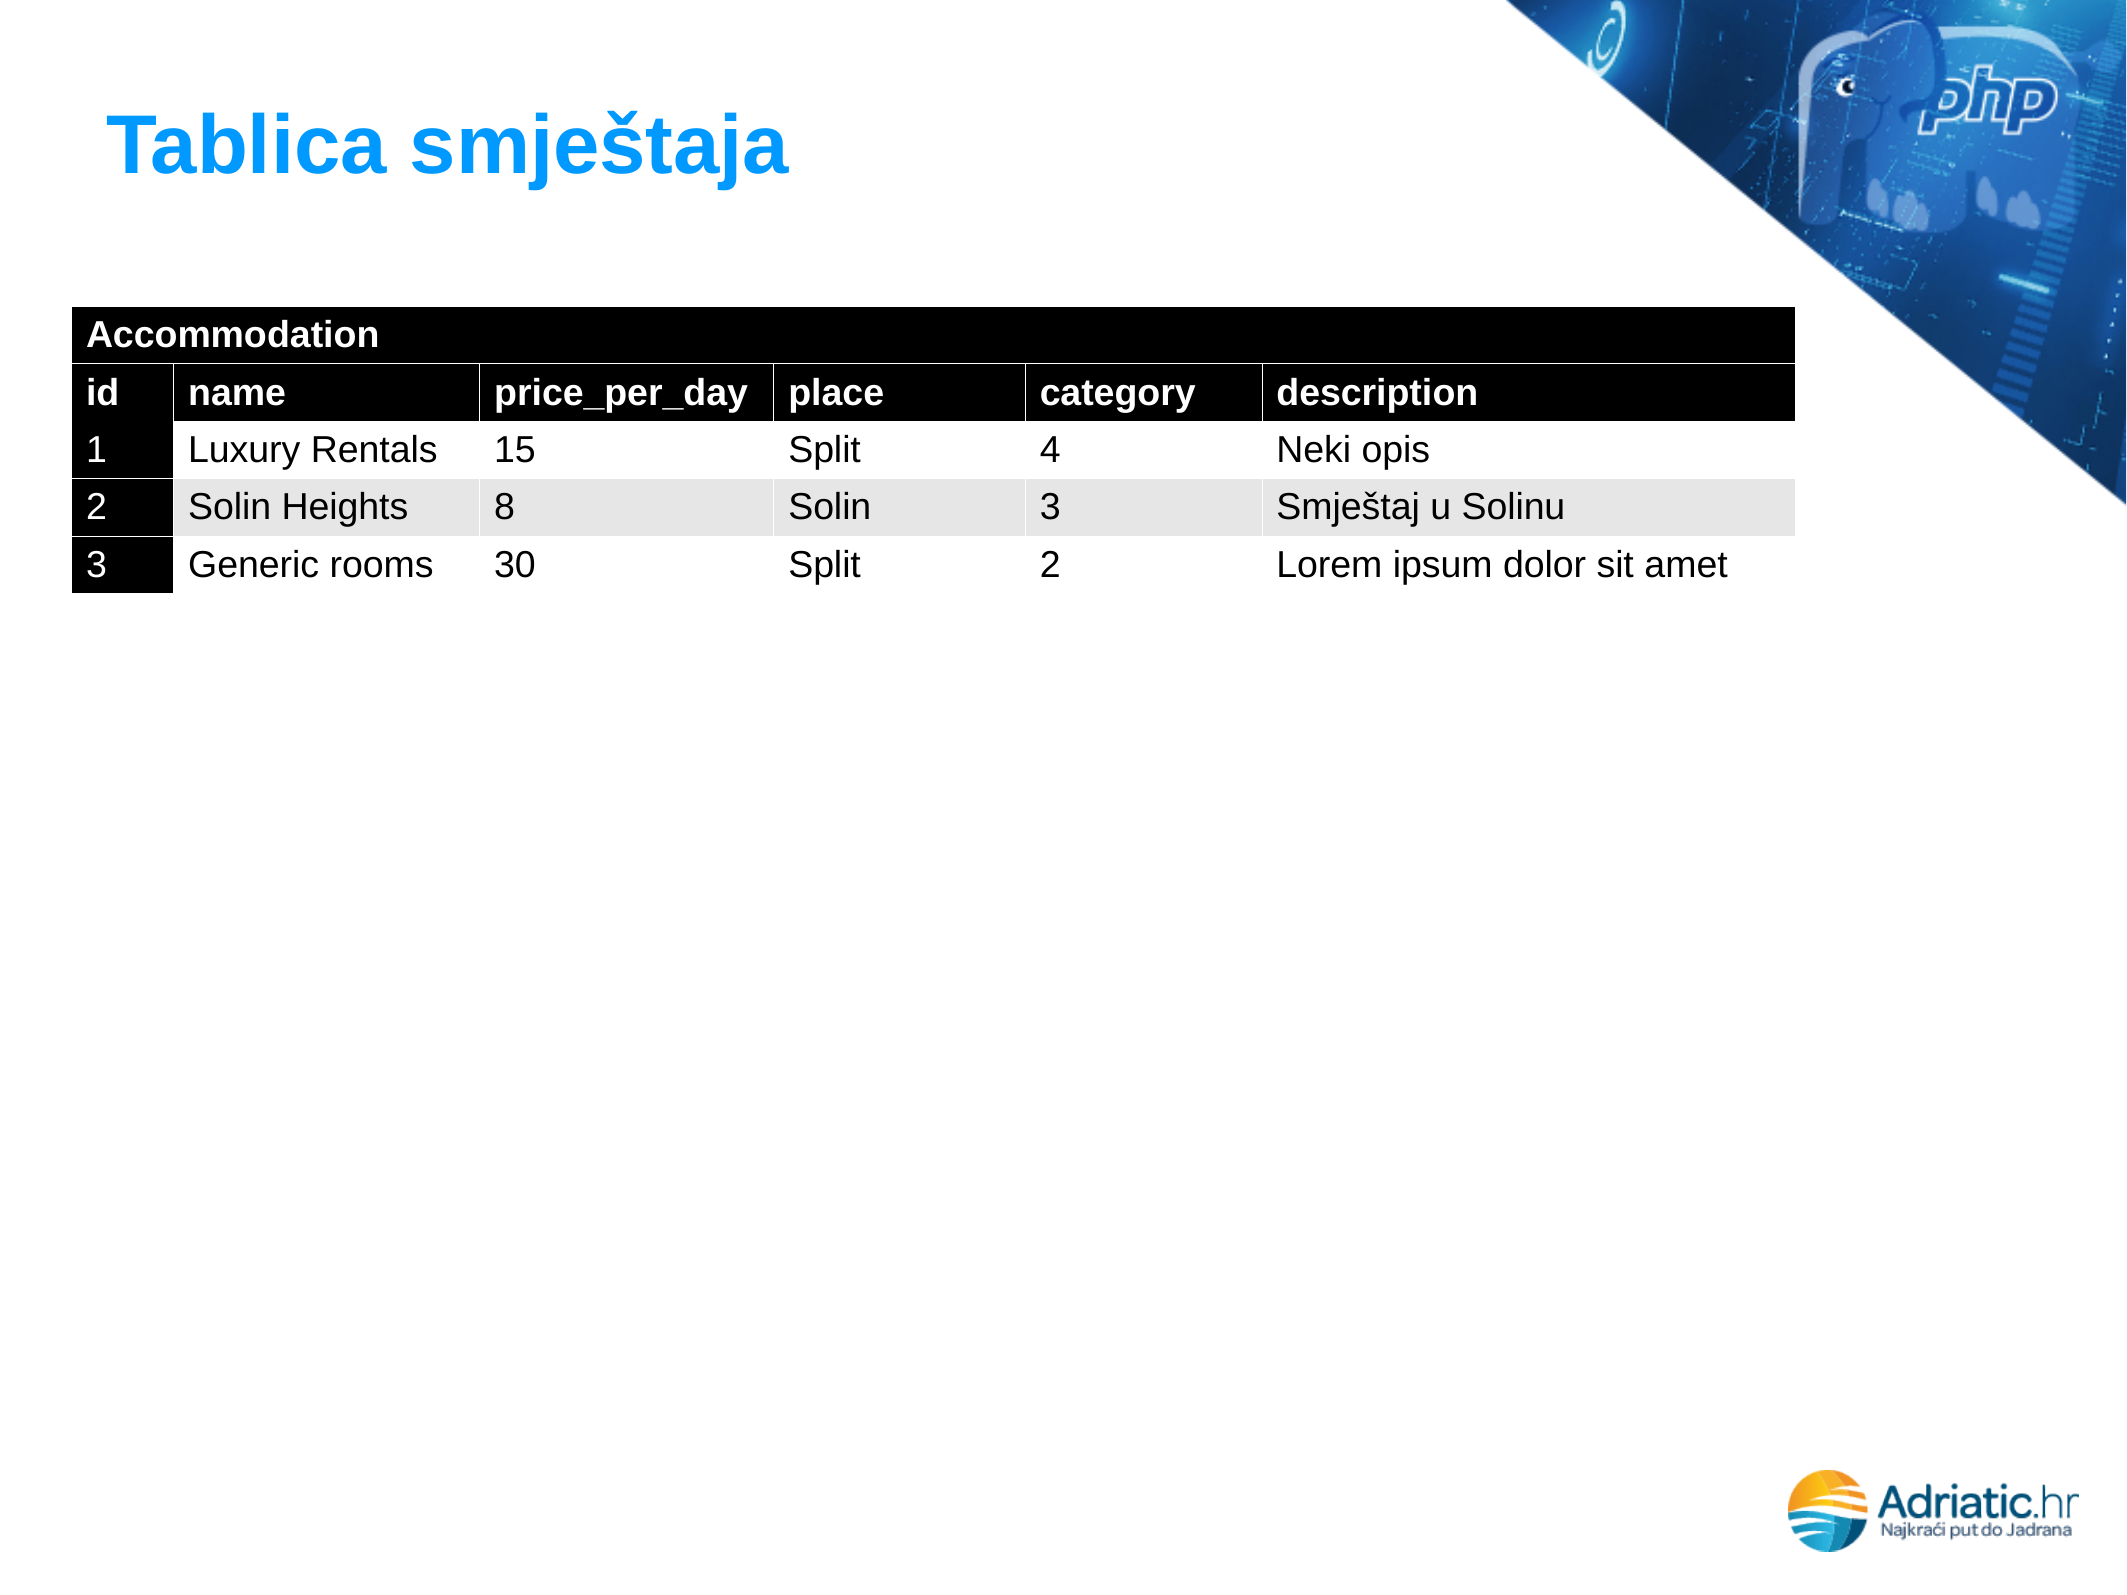

# Tablica smještaja
| Accommodation | | | | | |
| --- | --- | --- | --- | --- | --- |
| id | name | price\_per\_day | place | category | description |
| 1 | Luxury Rentals | 15 | Split | 4 | Neki opis |
| 2 | Solin Heights | 8 | Solin | 3 | Smještaj u Solinu |
| 3 | Generic rooms | 30 | Split | 2 | Lorem ipsum dolor sit amet |